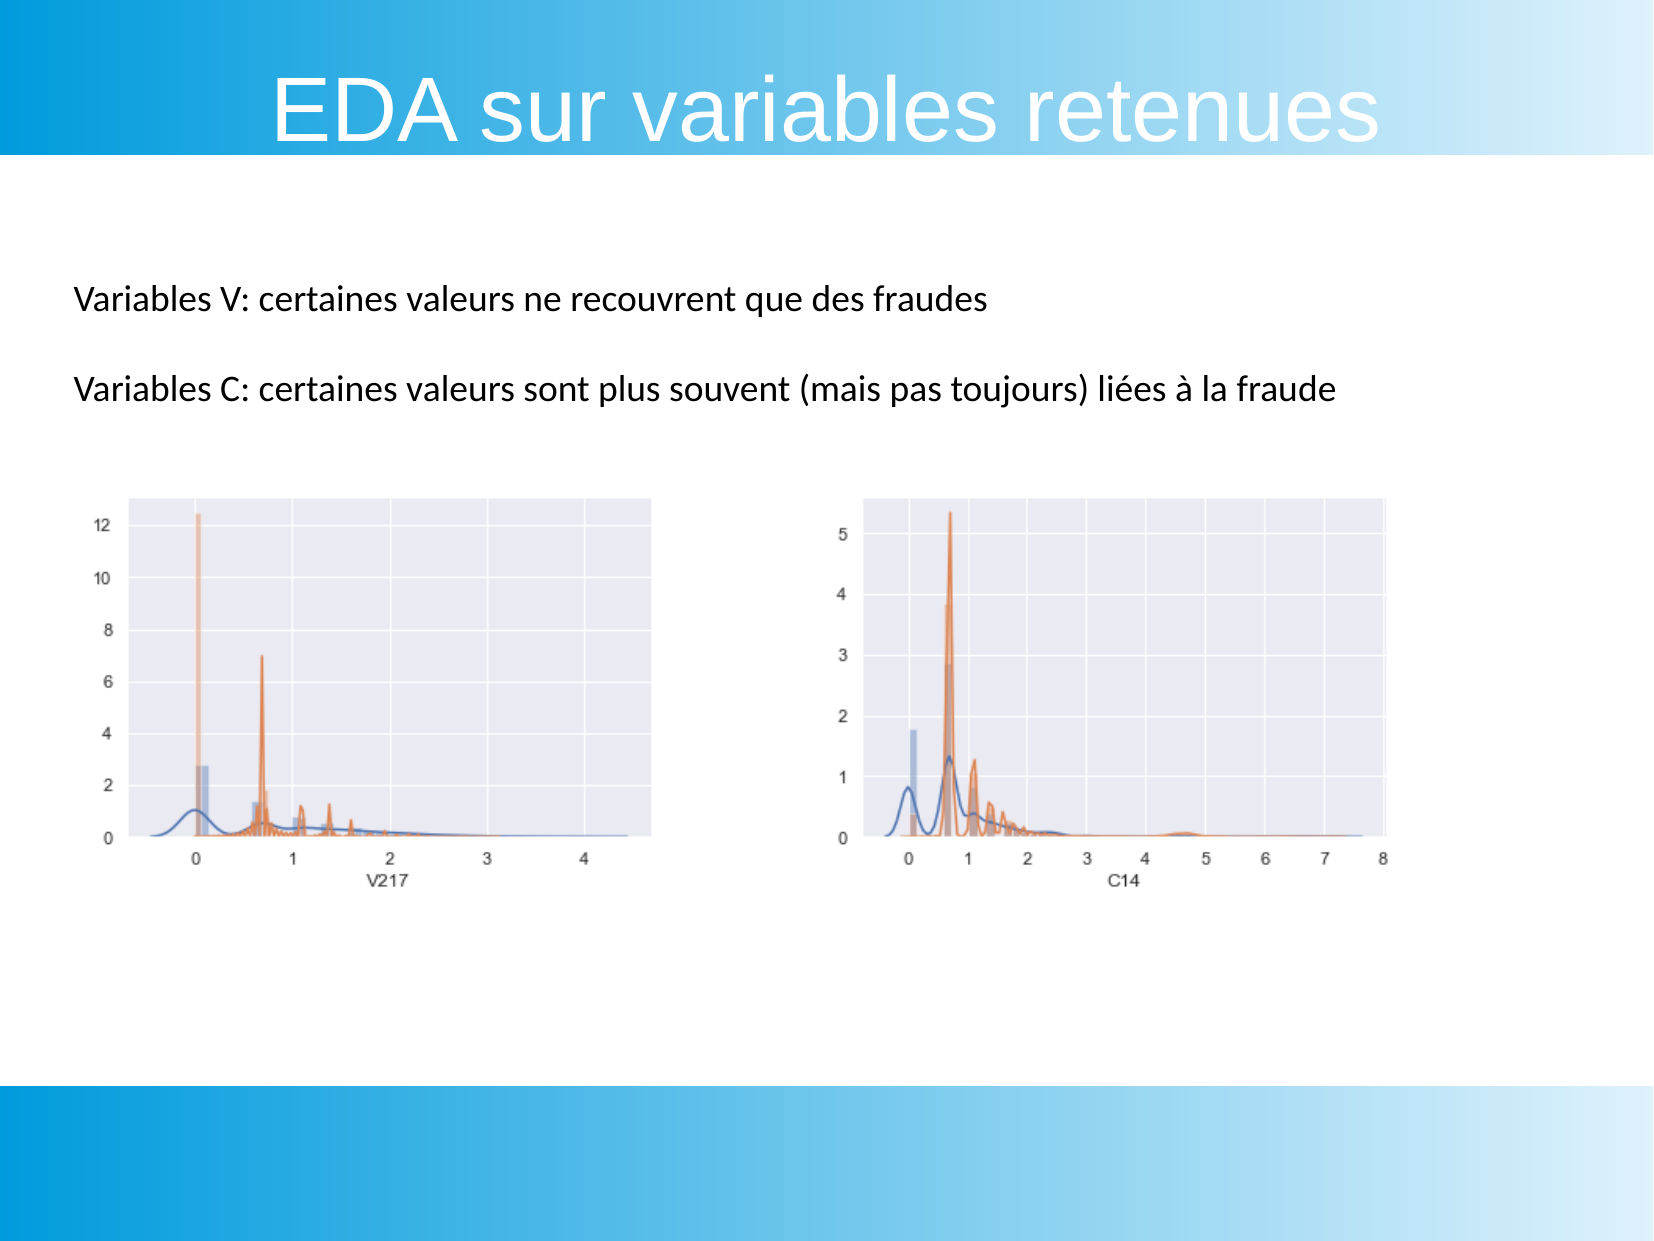

# EDA sur variables retenues
Variables V: certaines valeurs ne recouvrent que des fraudes
Variables C: certaines valeurs sont plus souvent (mais pas toujours) liées à la fraude